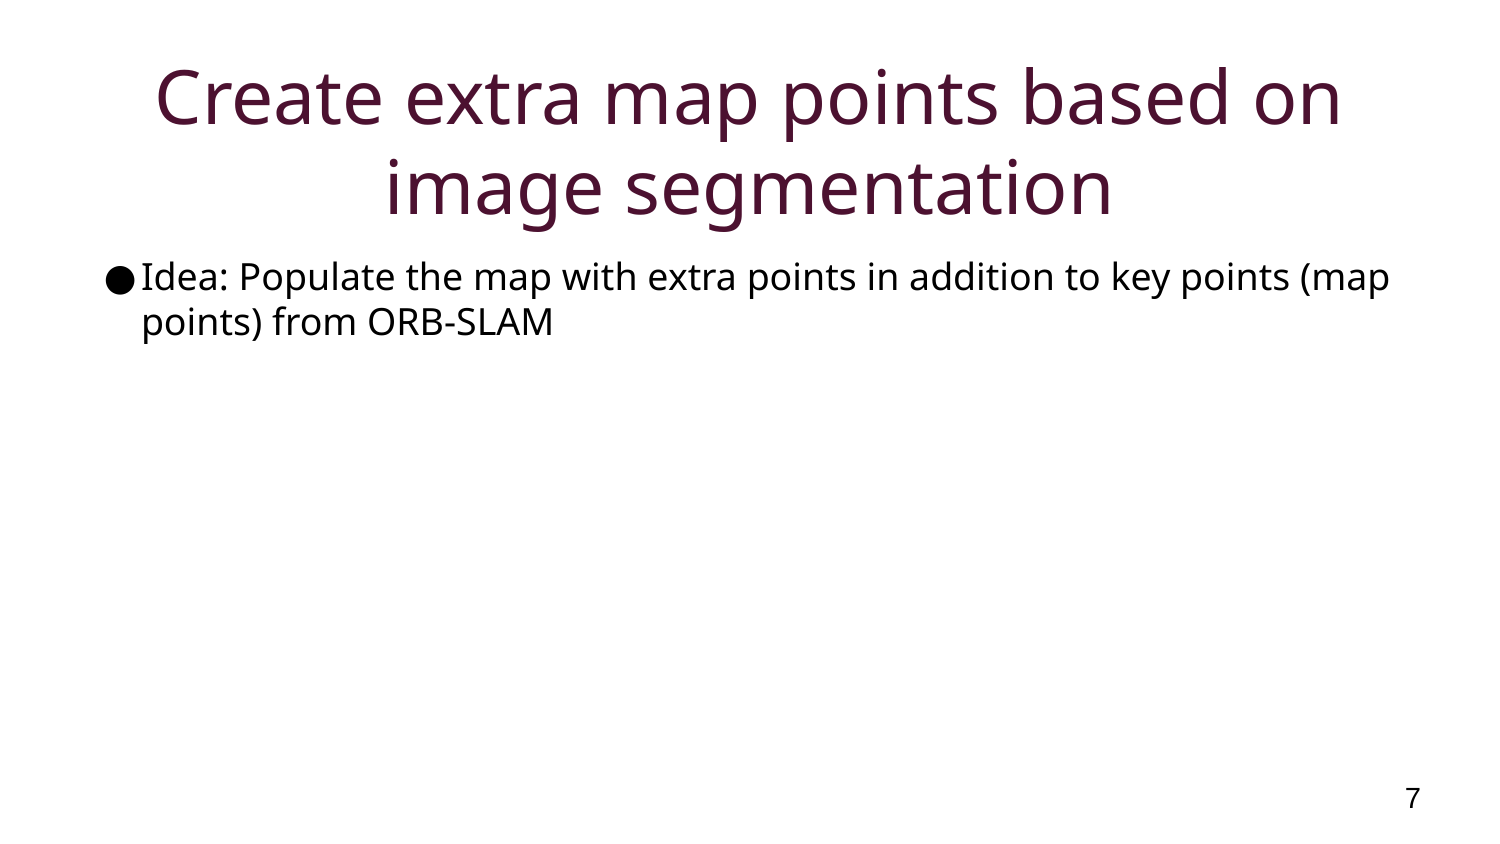

# Create extra map points based on image segmentation
Idea: Populate the map with extra points in addition to key points (map points) from ORB-SLAM